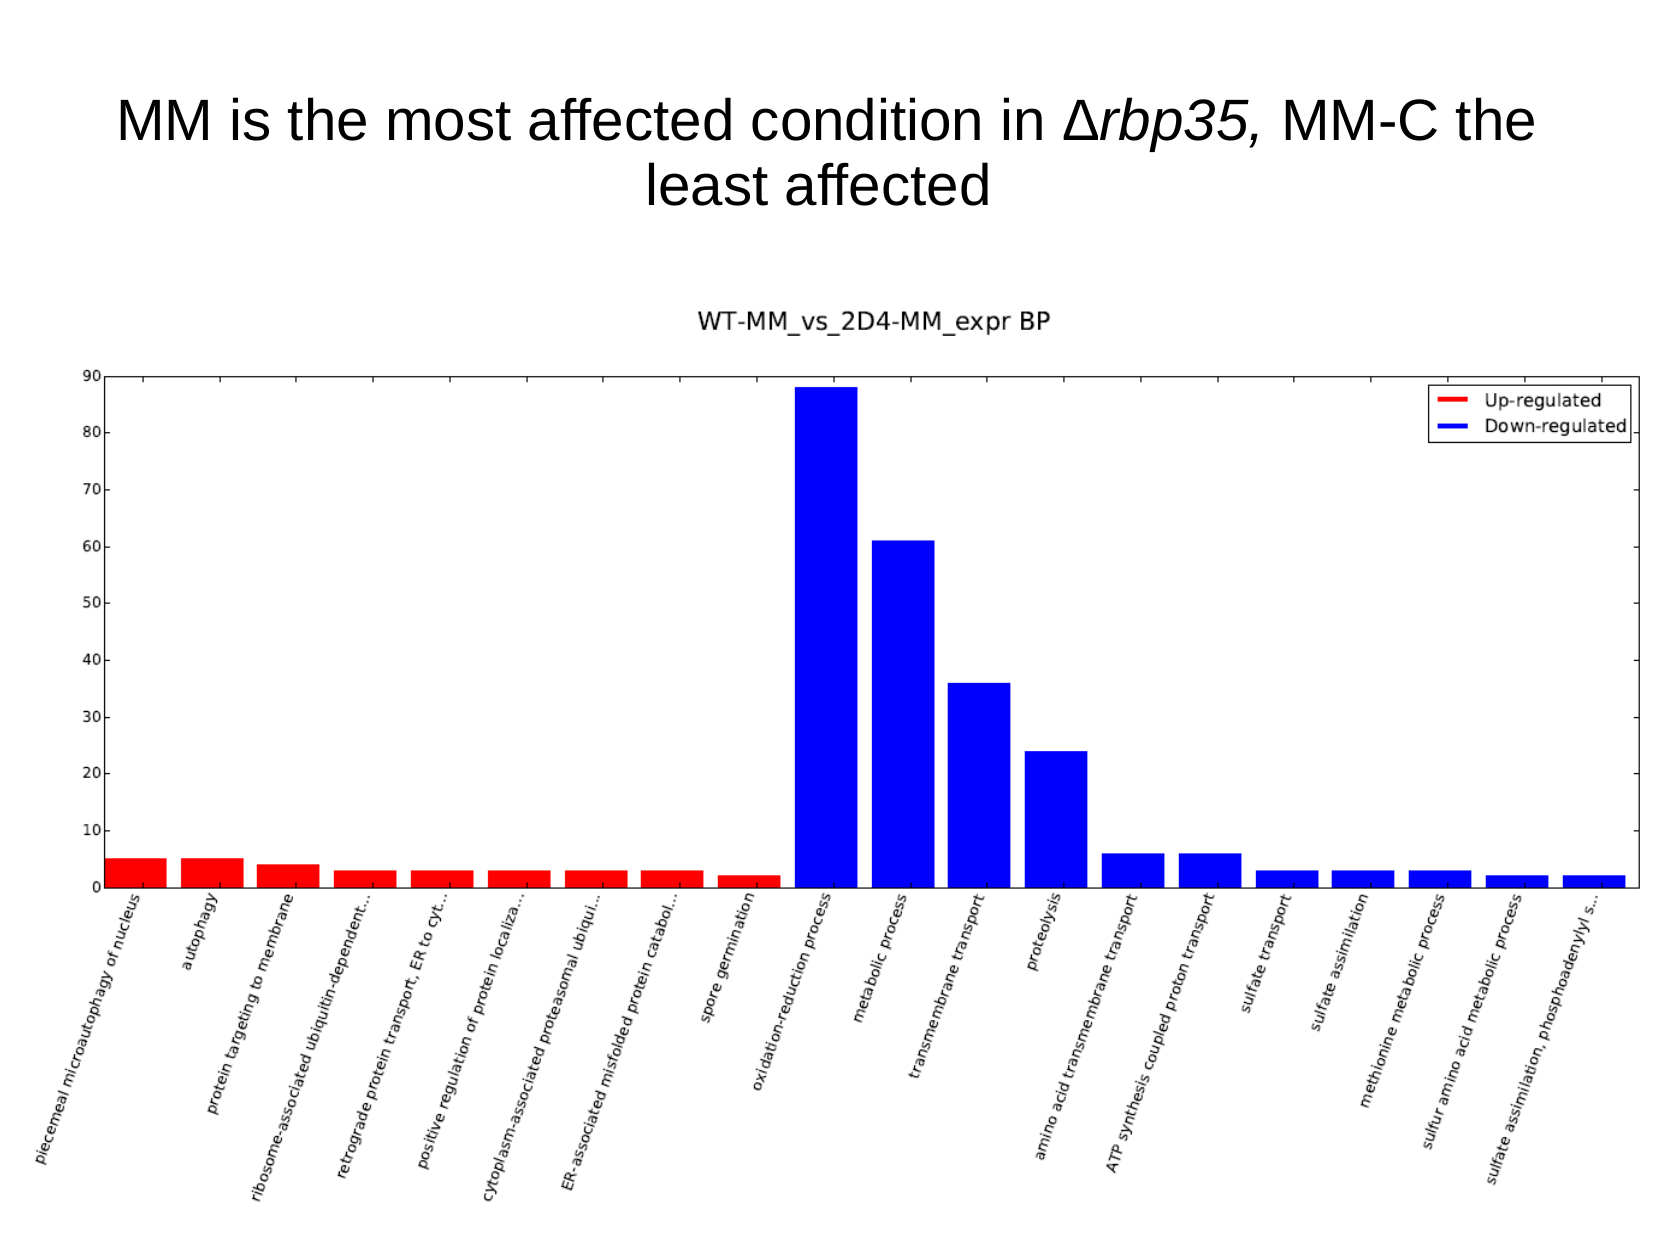

# MM is the most affected condition in ∆rbp35, MM-C the least affected